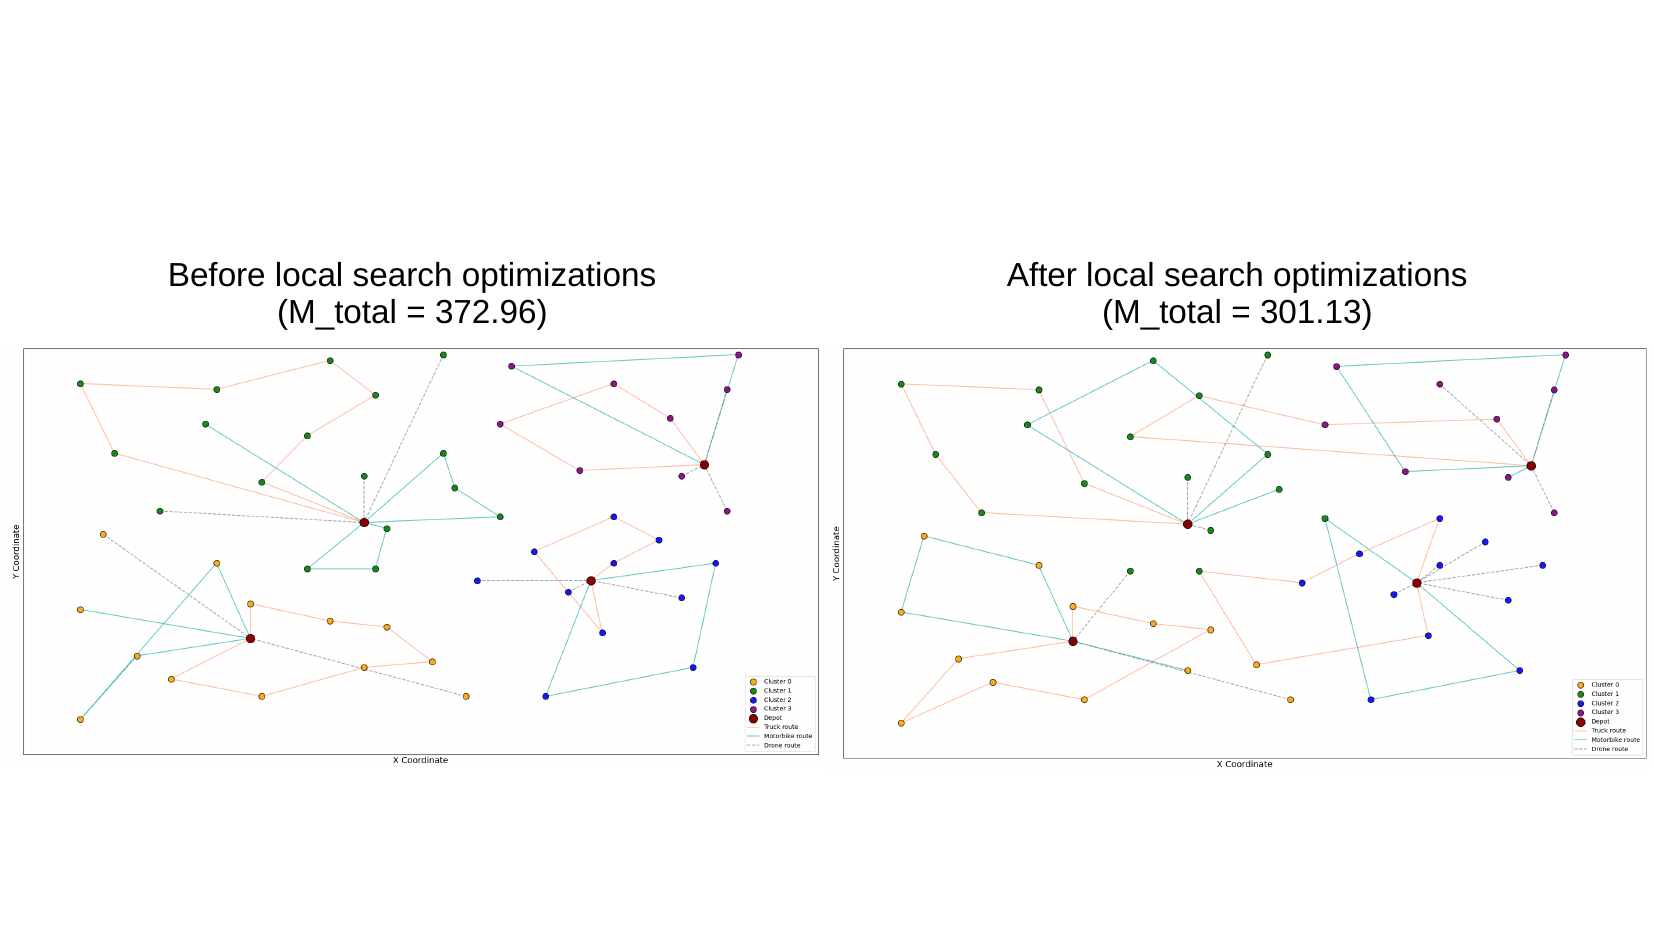

Before local search optimizations (M_total = 372.96)
After local search optimizations (M_total = 301.13)